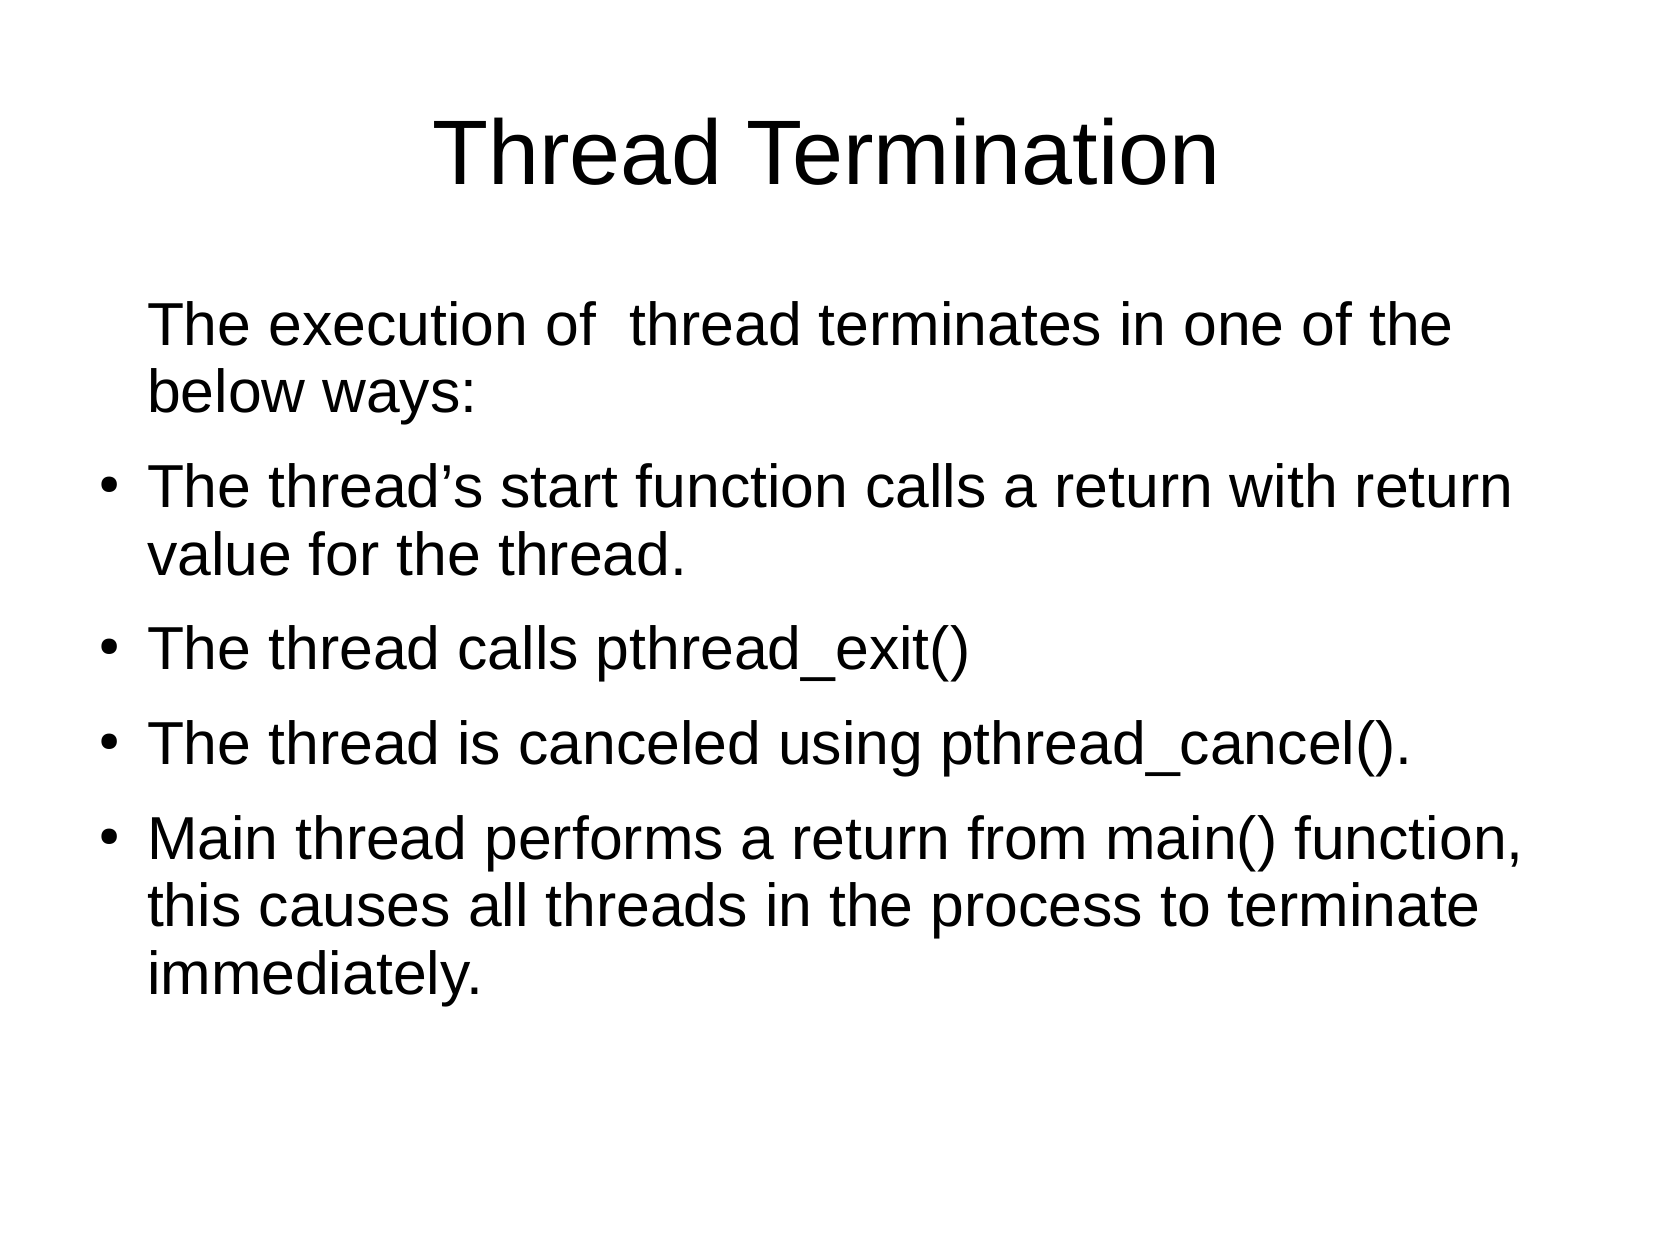

# Thread Termination
The execution of thread terminates in one of the below ways:
The thread’s start function calls a return with return value for the thread.
The thread calls pthread_exit()
The thread is canceled using pthread_cancel().
Main thread performs a return from main() function, this causes all threads in the process to terminate immediately.